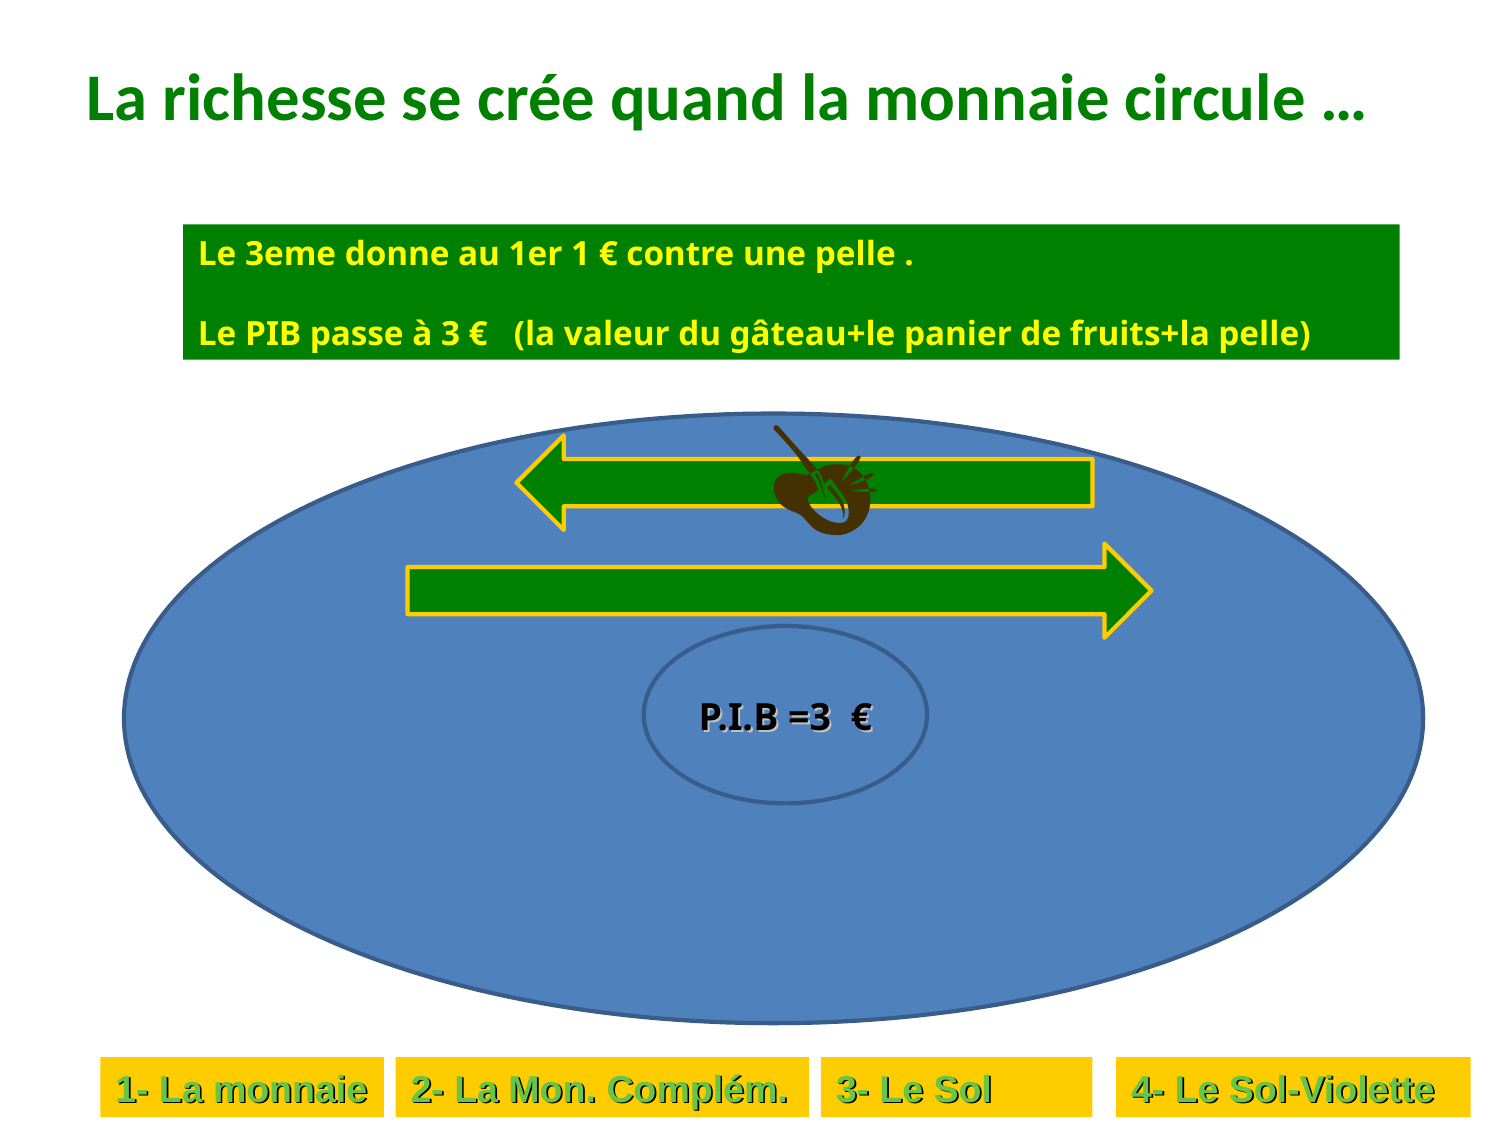

# La richesse se crée quand la monnaie circule …
Le 3eme donne au 1er 1 € contre une pelle .
Le PIB passe à 3 € (la valeur du gâteau+le panier de fruits+la pelle)
P.I.B =3 €